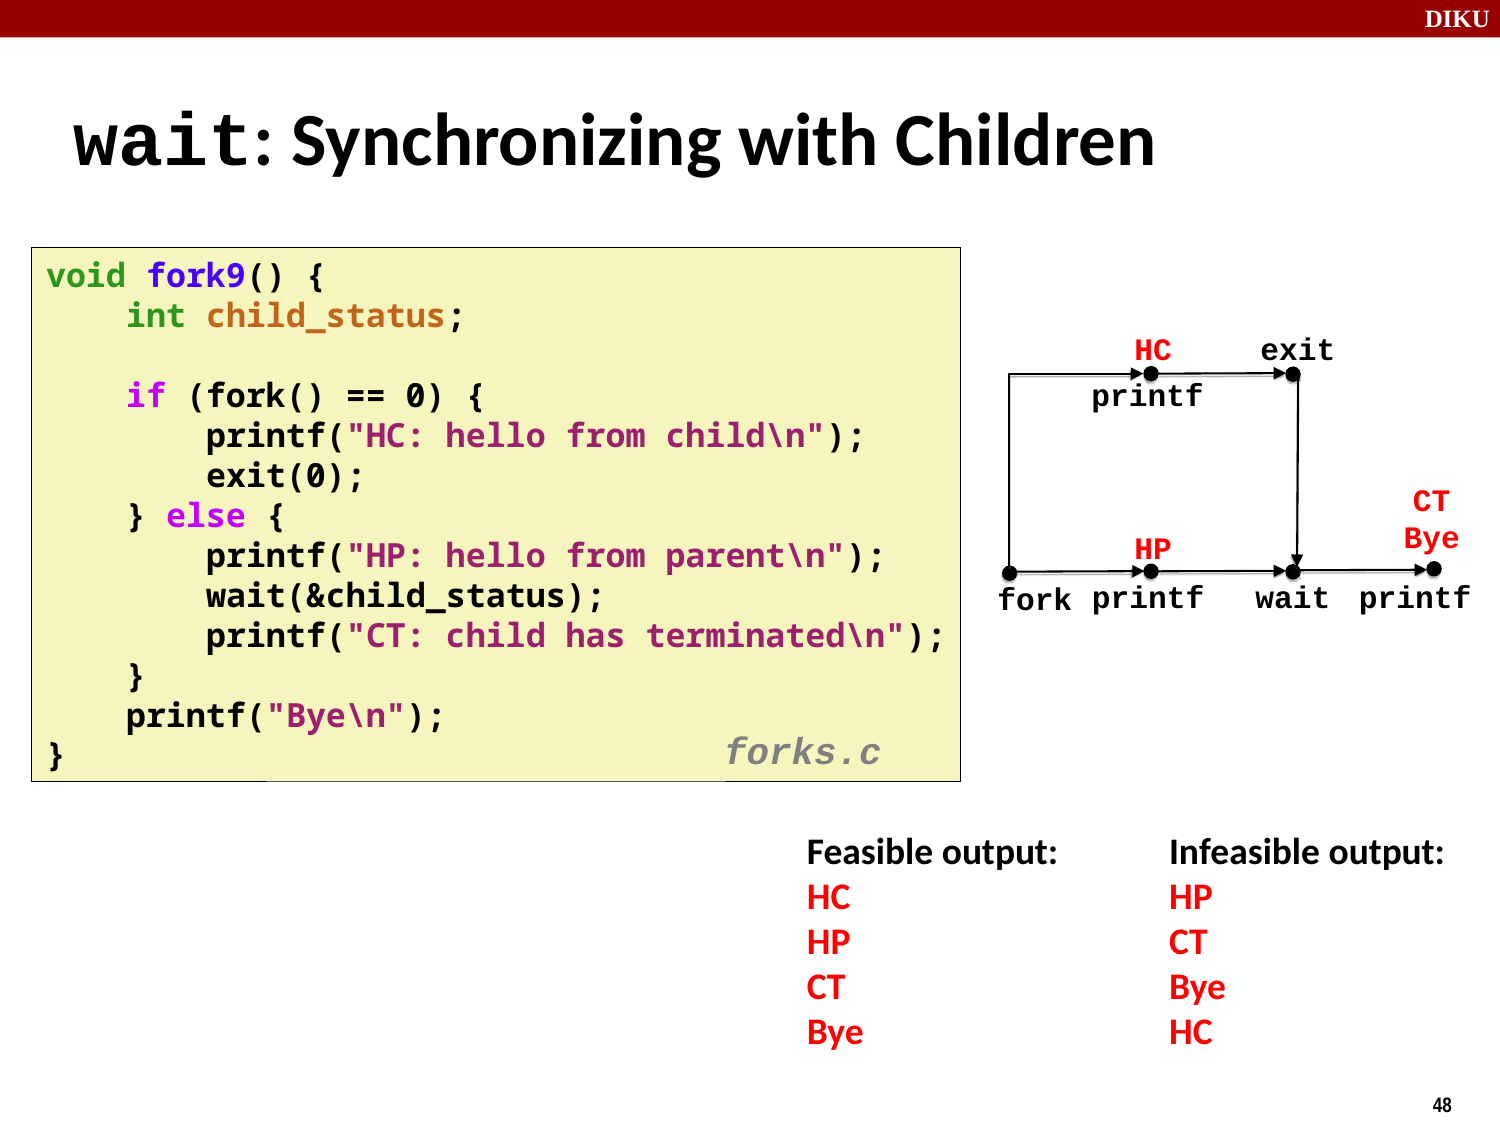

# wait: Synchronizing with Children
void fork9() {
 int child_status;
 if (fork() == 0) {
 printf("HC: hello from child\n");
 exit(0);
 } else {
 printf("HP: hello from parent\n");
 wait(&child_status);
 printf("CT: child has terminated\n");
 }
 printf("Bye\n");
}
HC
exit
printf
CT
Bye
HP
printf
wait
printf
fork
forks.c
Feasible output:
HC
HP
CT
Bye
Infeasible output:
HP
CT
Bye
HC